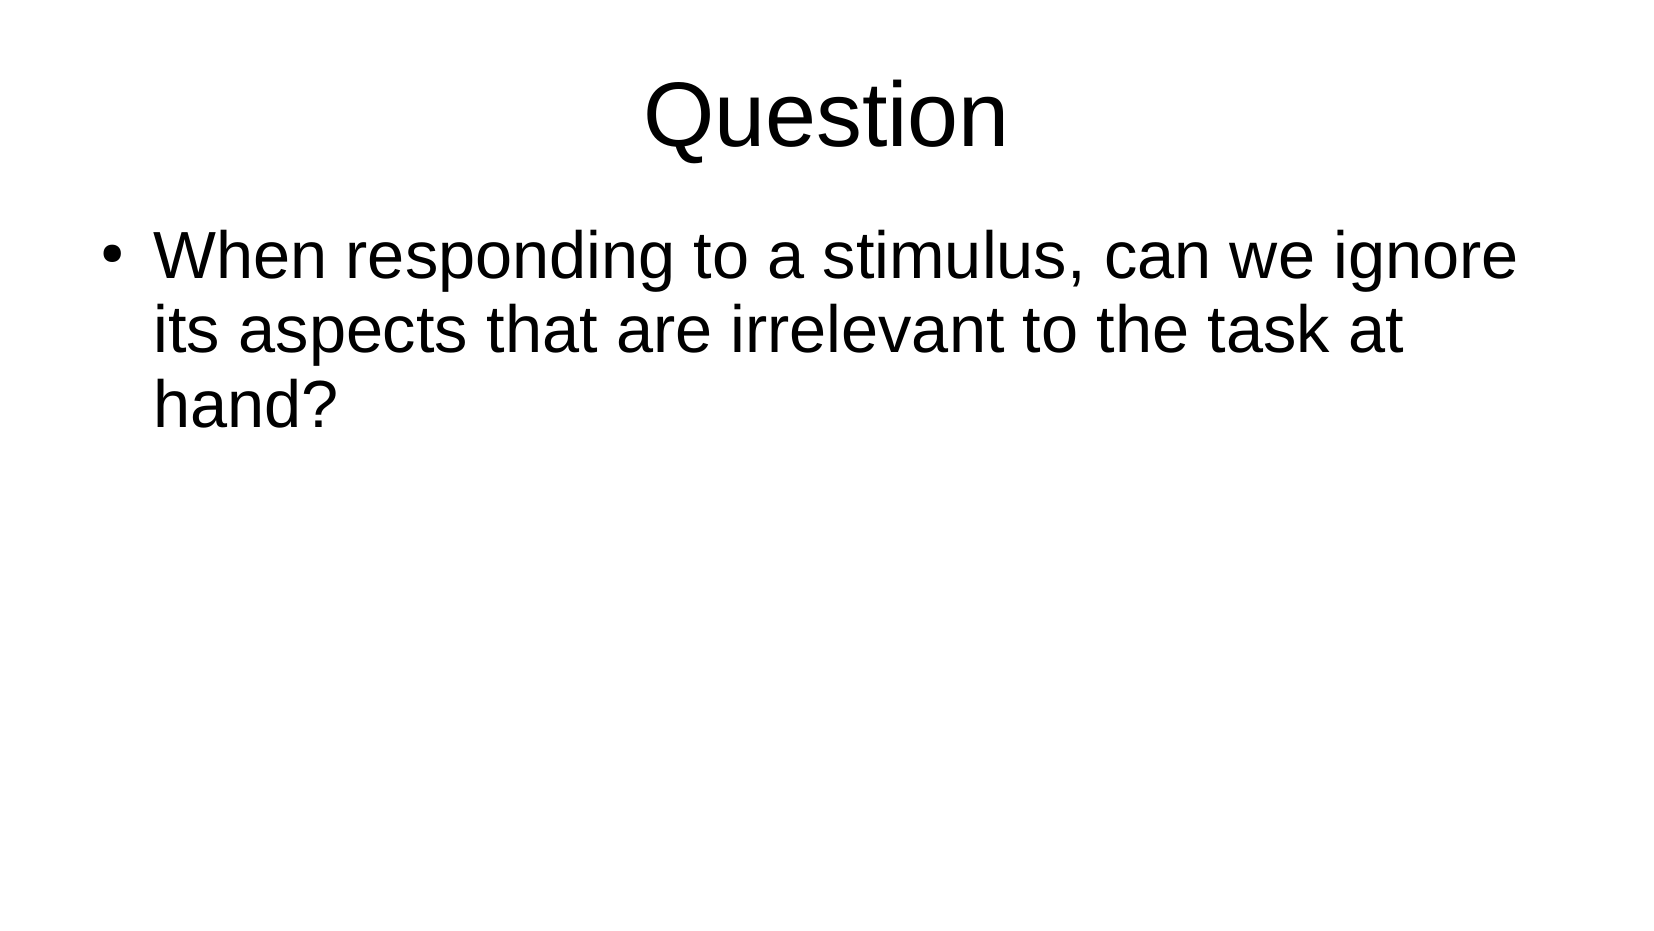

# Question
When responding to a stimulus, can we ignore its aspects that are irrelevant to the task at hand?